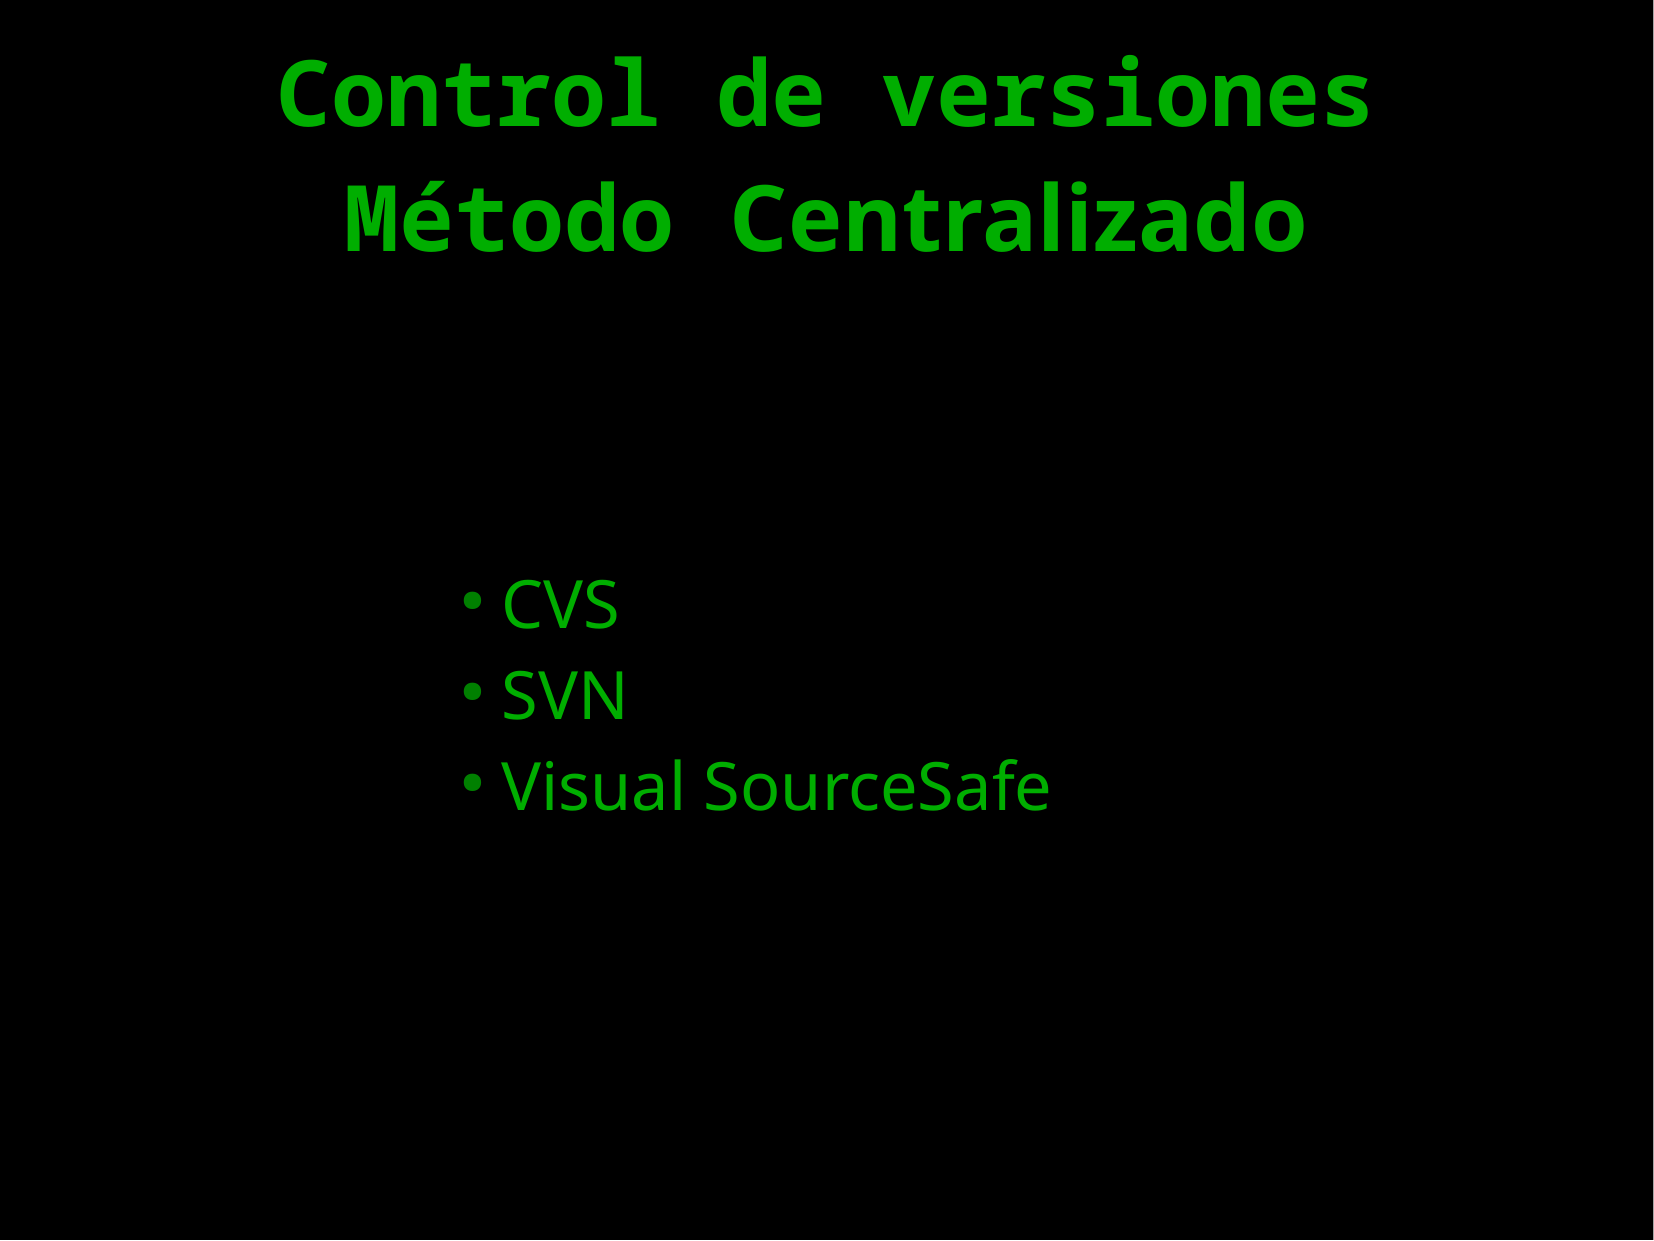

# Control de versiones Método Centralizado
 CVS
 SVN
 Visual SourceSafe